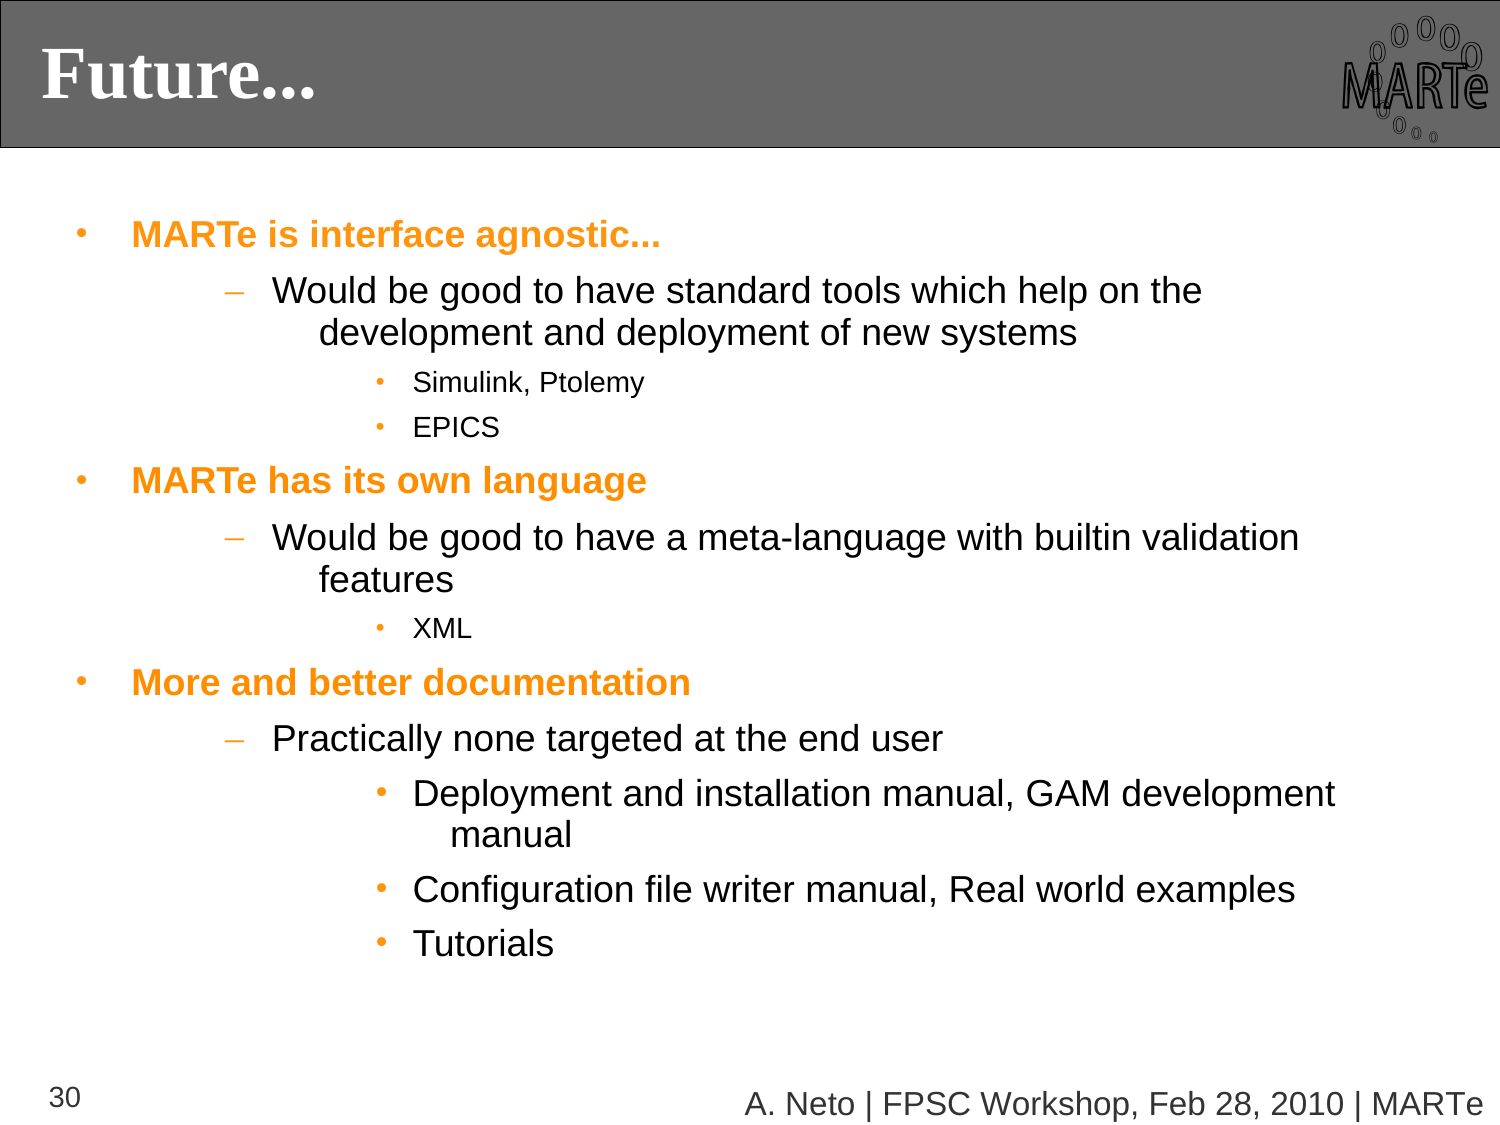

# Future...
MARTe is interface agnostic...
Would be good to have standard tools which help on the development and deployment of new systems
Simulink, Ptolemy
EPICS
MARTe has its own language
Would be good to have a meta-language with builtin validation features
XML
More and better documentation
Practically none targeted at the end user
Deployment and installation manual, GAM development manual
Configuration file writer manual, Real world examples
Tutorials